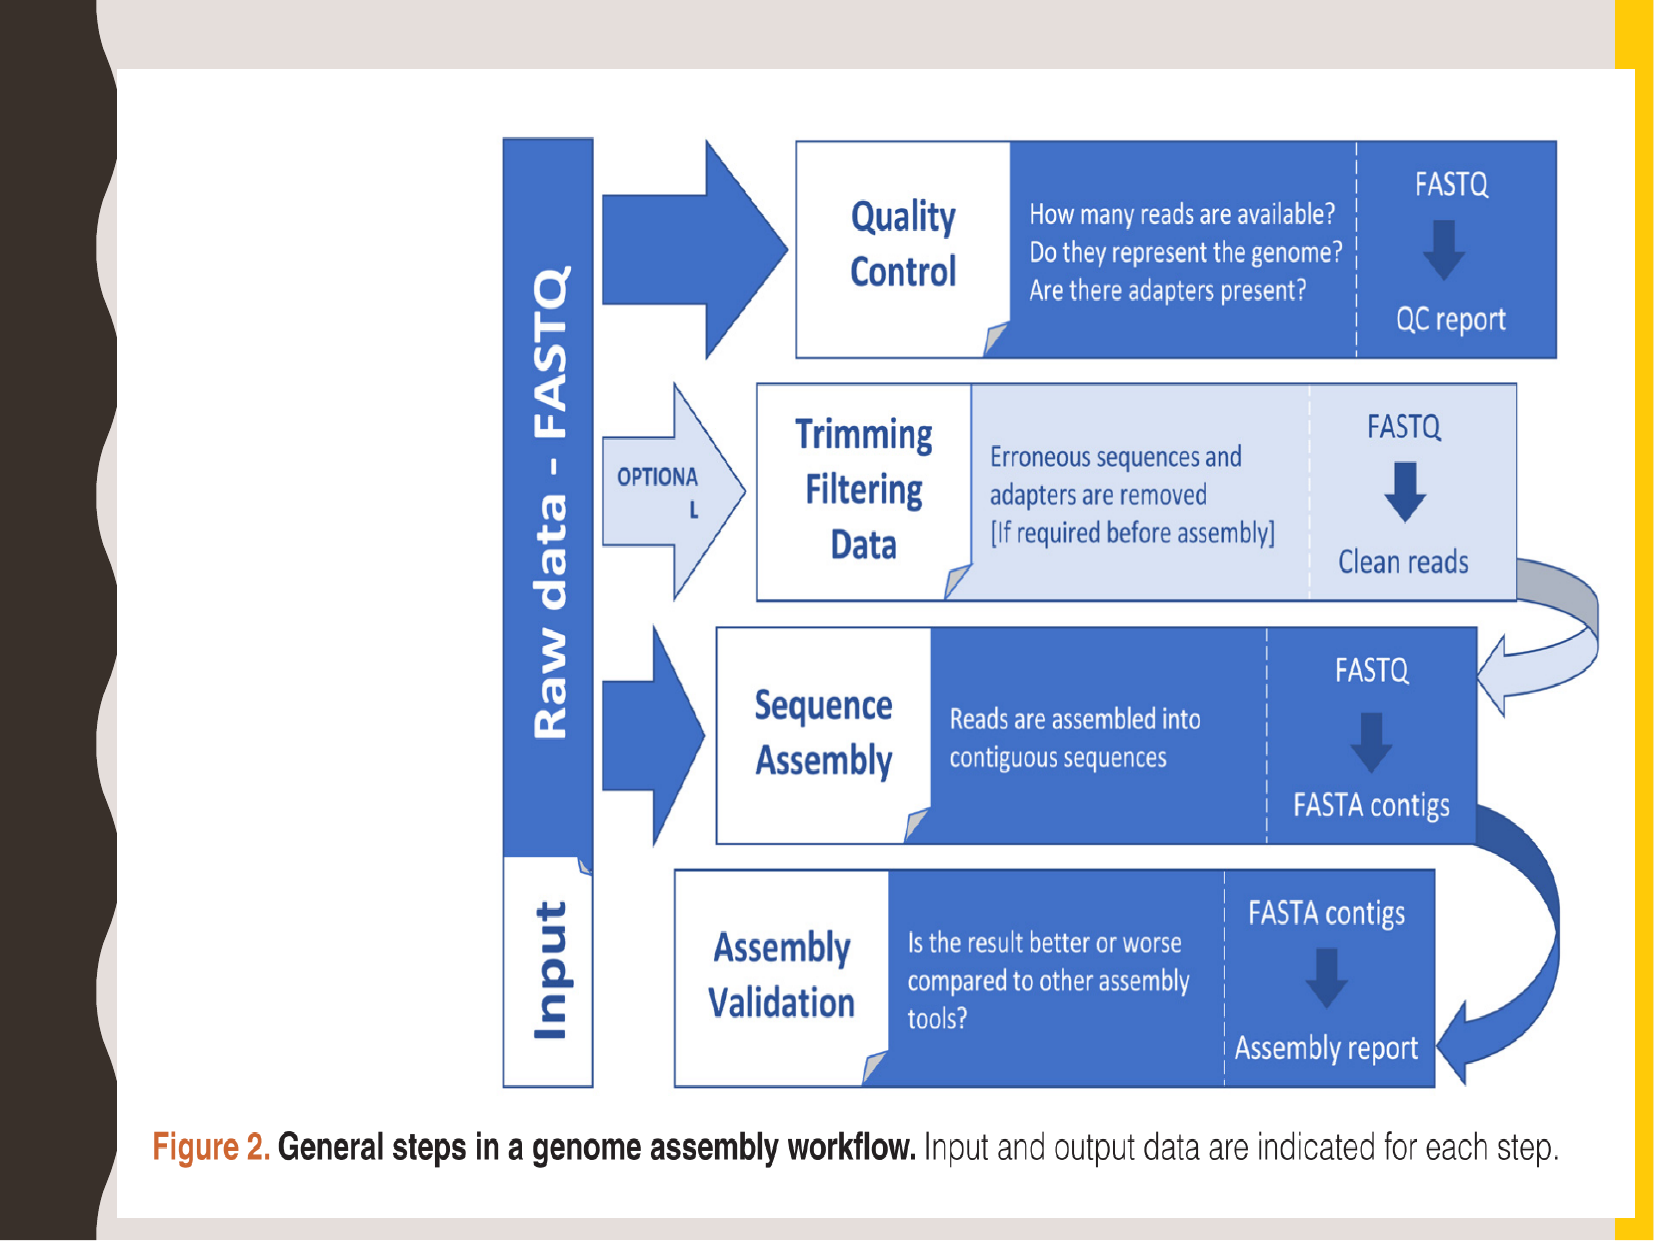

# eNSAMBLE DE GENOMAS
	MISIÓN: formar secuencias lo más largas posible con el menor número de gaps.